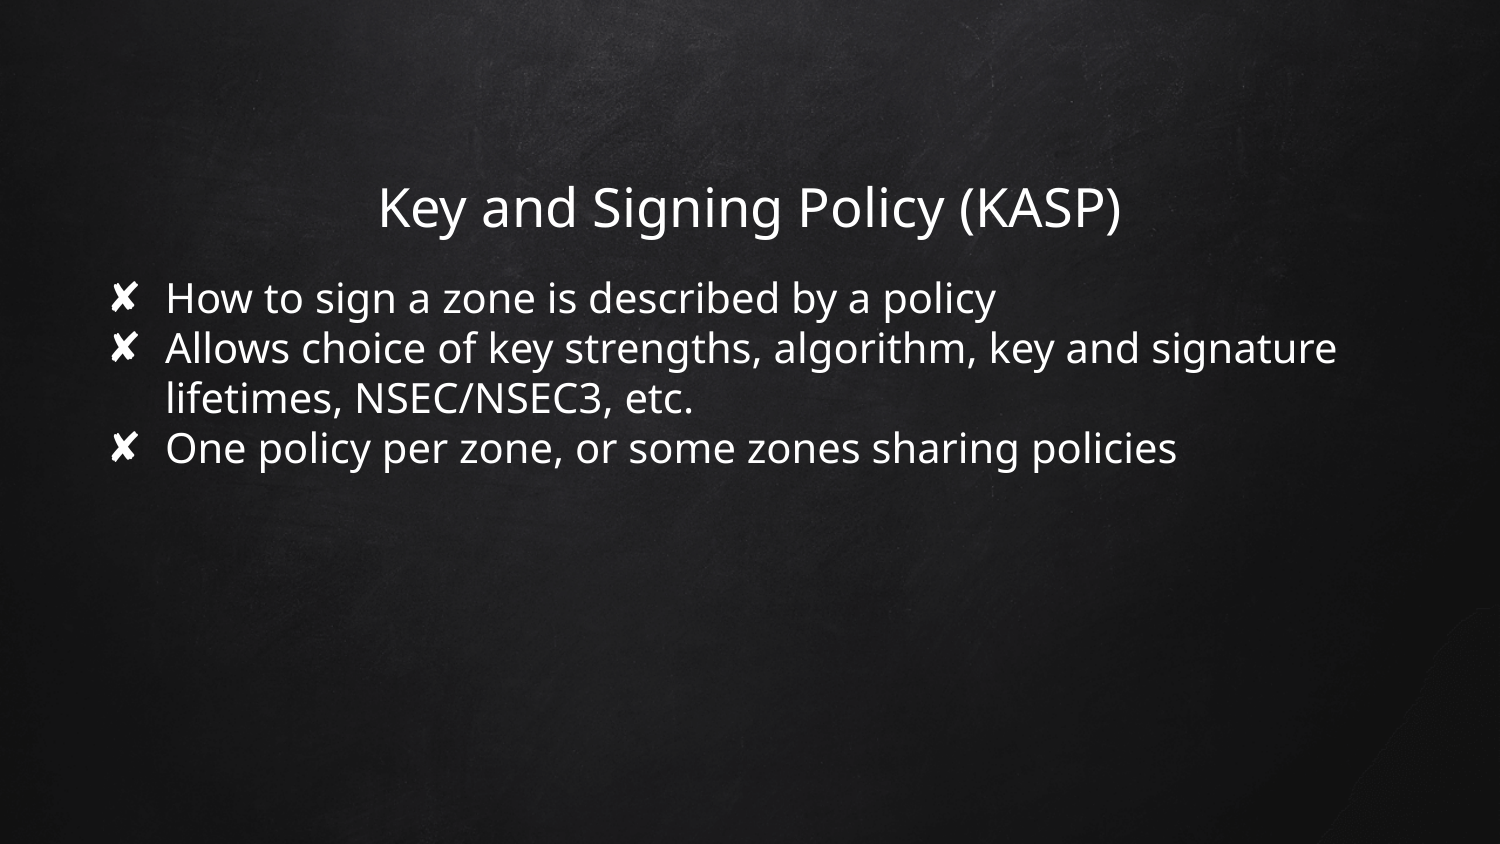

# Key and Signing Policy (KASP)
How to sign a zone is described by a policy
Allows choice of key strengths, algorithm, key and signature lifetimes, NSEC/NSEC3, etc.
One policy per zone, or some zones sharing policies